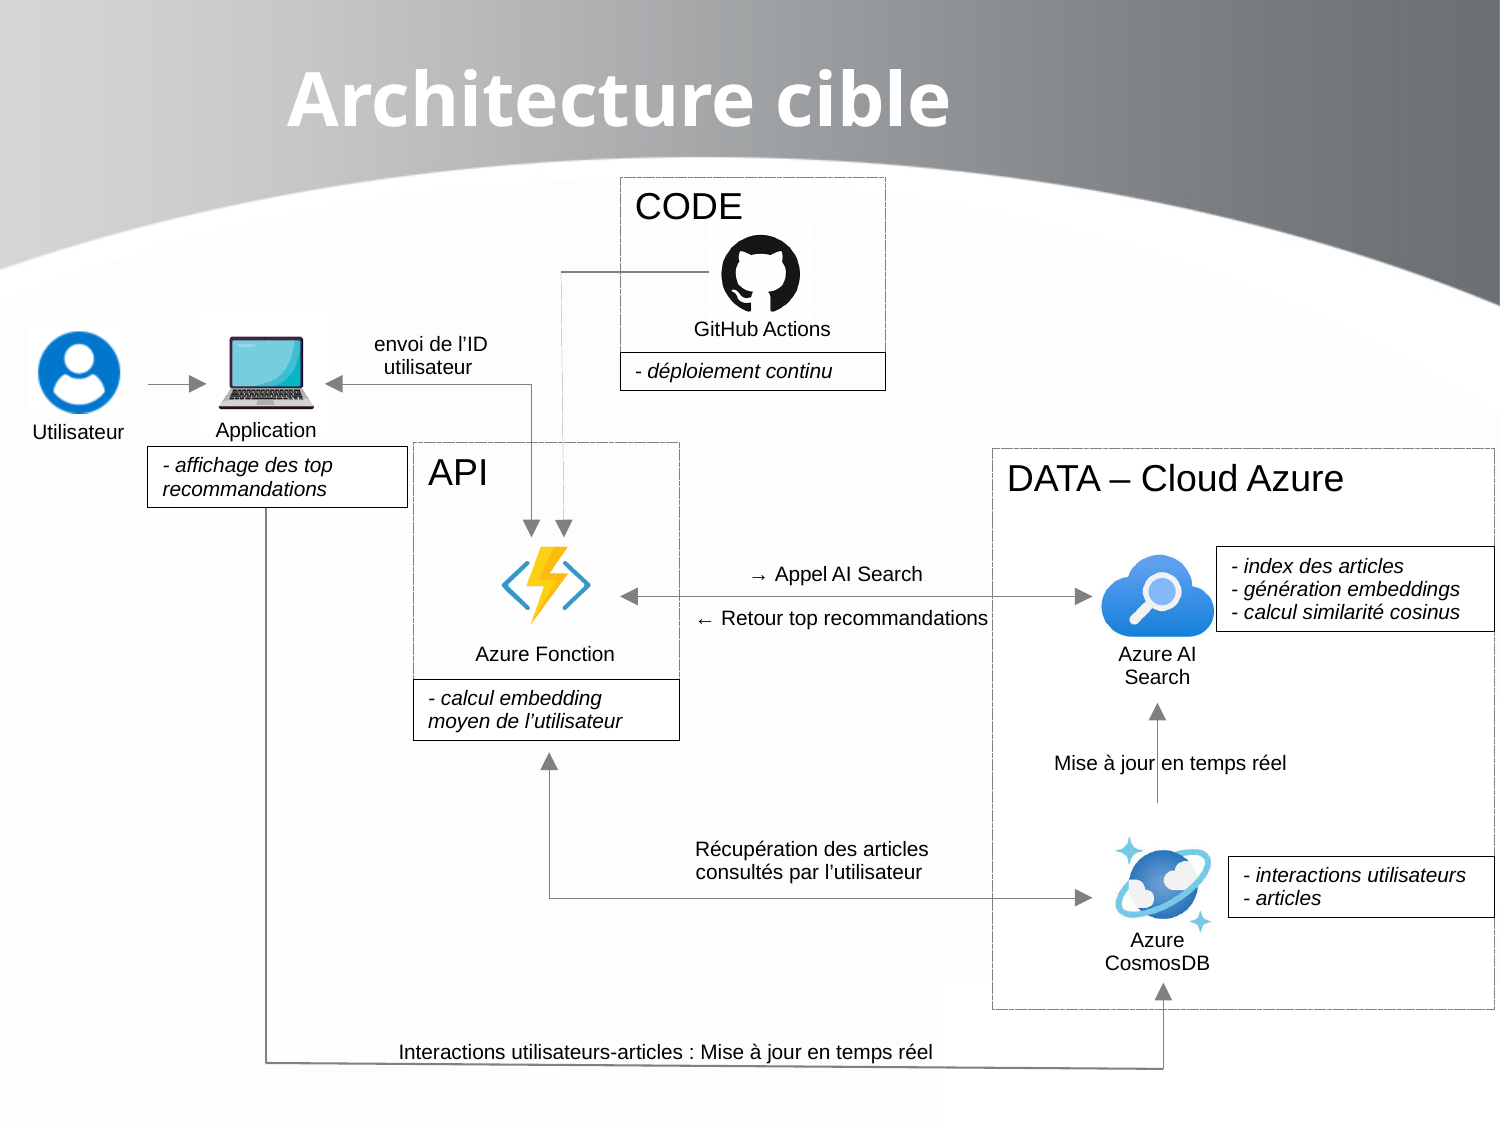

# Architecture cible
CODE
GitHub Actions
envoi de l’ID utilisateur
- déploiement continu
Application
Utilisateur
API
- affichage des top recommandations
DATA – Cloud Azure
- index des articles
- génération embeddings
- calcul similarité cosinus
→ Appel AI Search
← Retour top recommandations
Azure Fonction
Azure AI Search
- calcul embedding moyen de l’utilisateur
Mise à jour en temps réel
 Récupération des articles consultés par l’utilisateur
- interactions utilisateurs
- articles
Azure CosmosDB
Interactions utilisateurs-articles : Mise à jour en temps réel